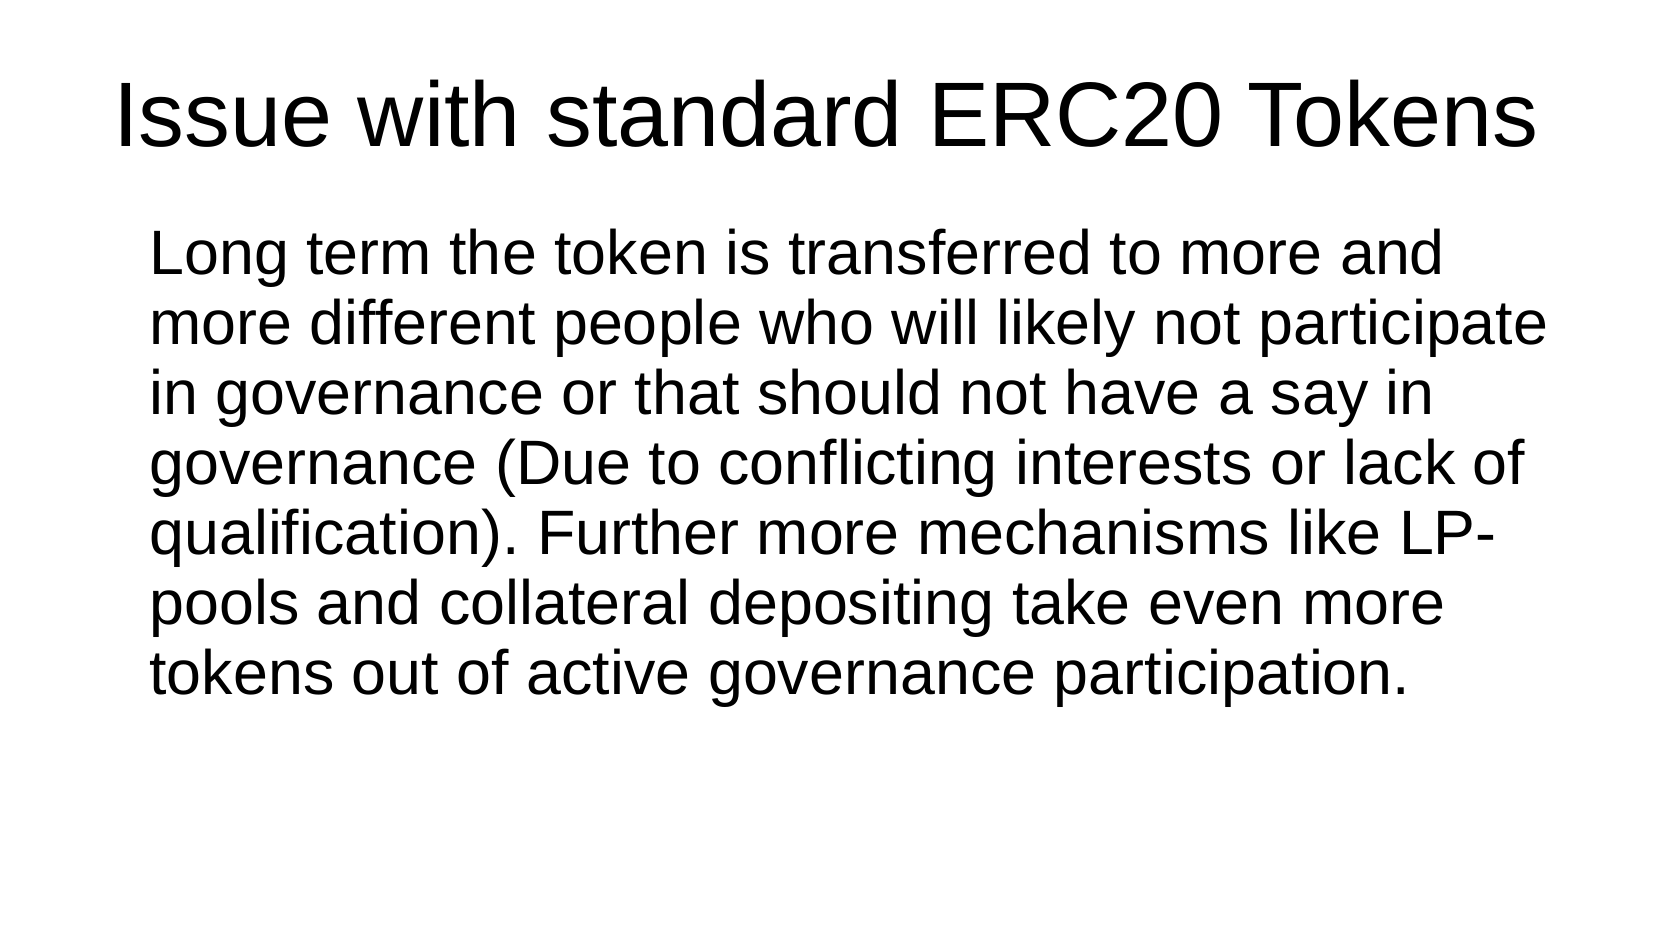

# Issue with standard ERC20 Tokens
Long term the token is transferred to more and more different people who will likely not participate in governance or that should not have a say in governance (Due to conflicting interests or lack of qualification). Further more mechanisms like LP-pools and collateral depositing take even more tokens out of active governance participation.